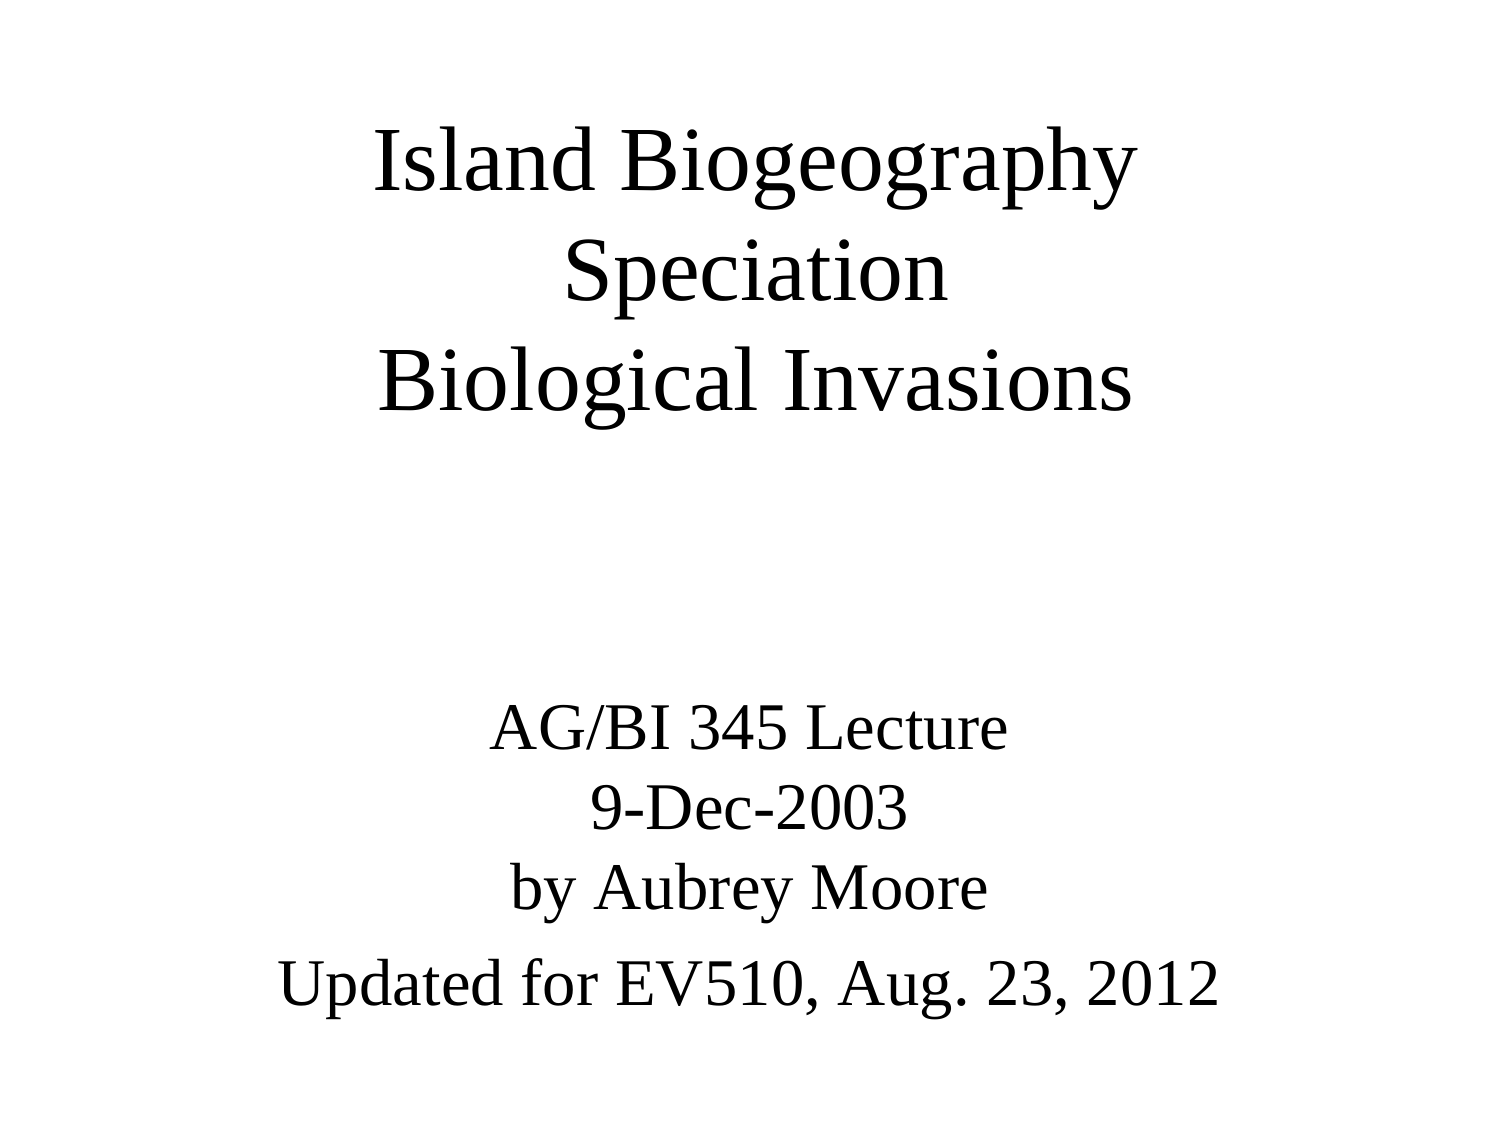

# Island Biogeography Speciation Biological Invasions
AG/BI 345 Lecture
9-Dec-2003
by Aubrey Moore
Updated for EV510, Aug. 23, 2012